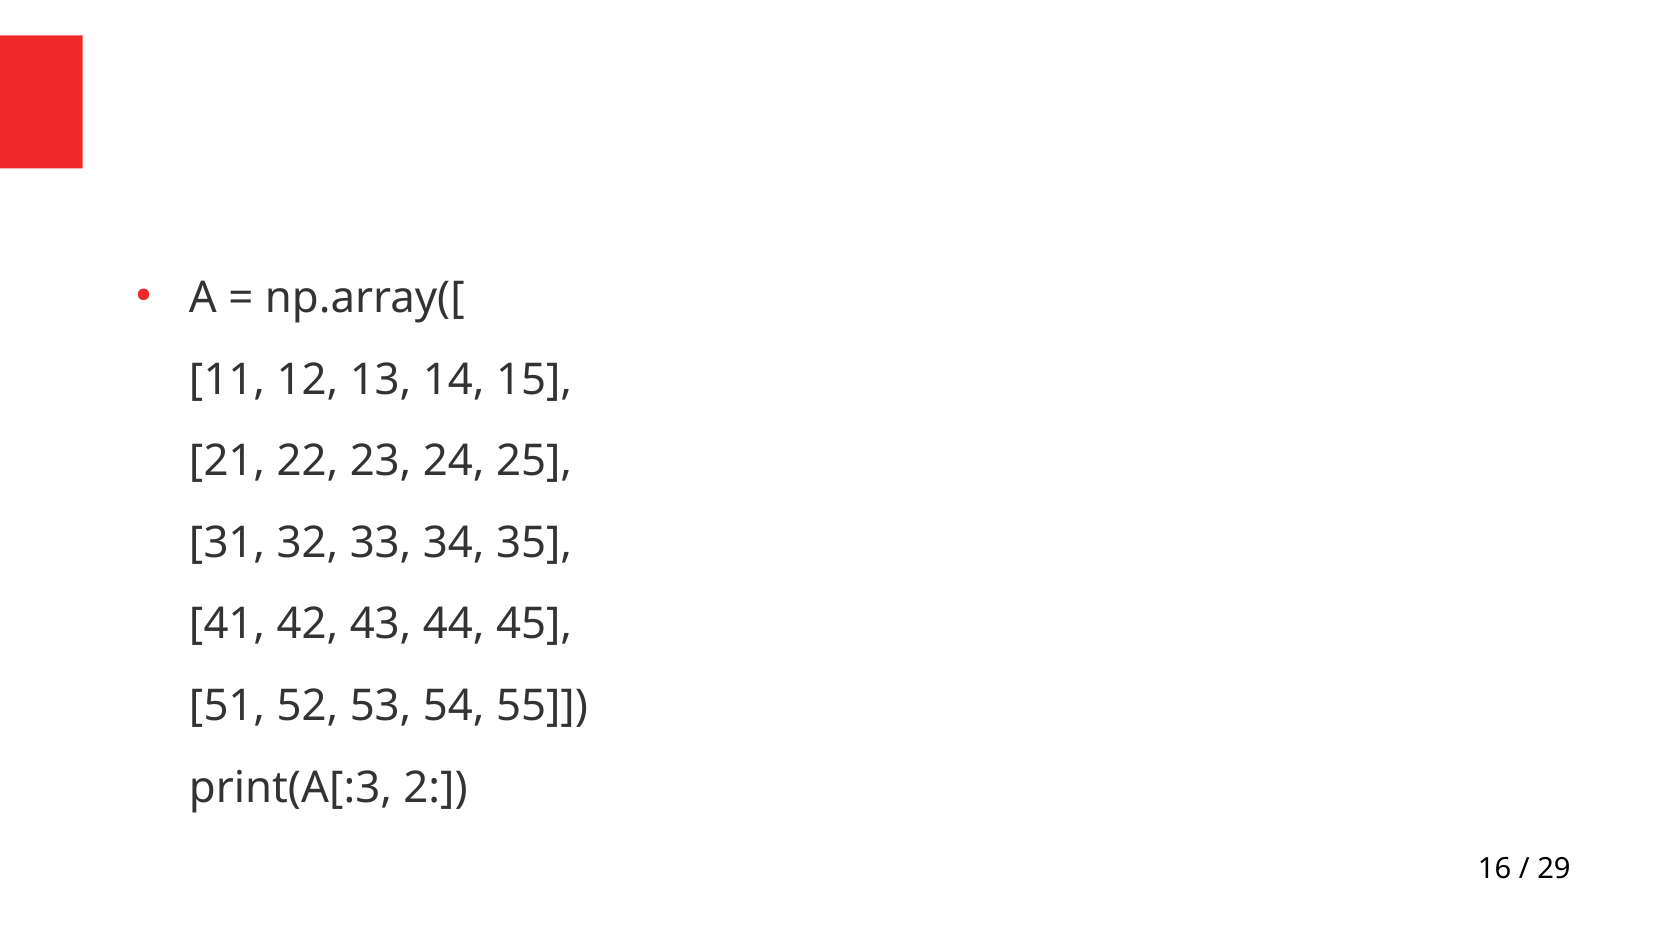

#
A = np.array([
[11, 12, 13, 14, 15],
[21, 22, 23, 24, 25],
[31, 32, 33, 34, 35],
[41, 42, 43, 44, 45],
[51, 52, 53, 54, 55]])
print(A[:3, 2:])
16